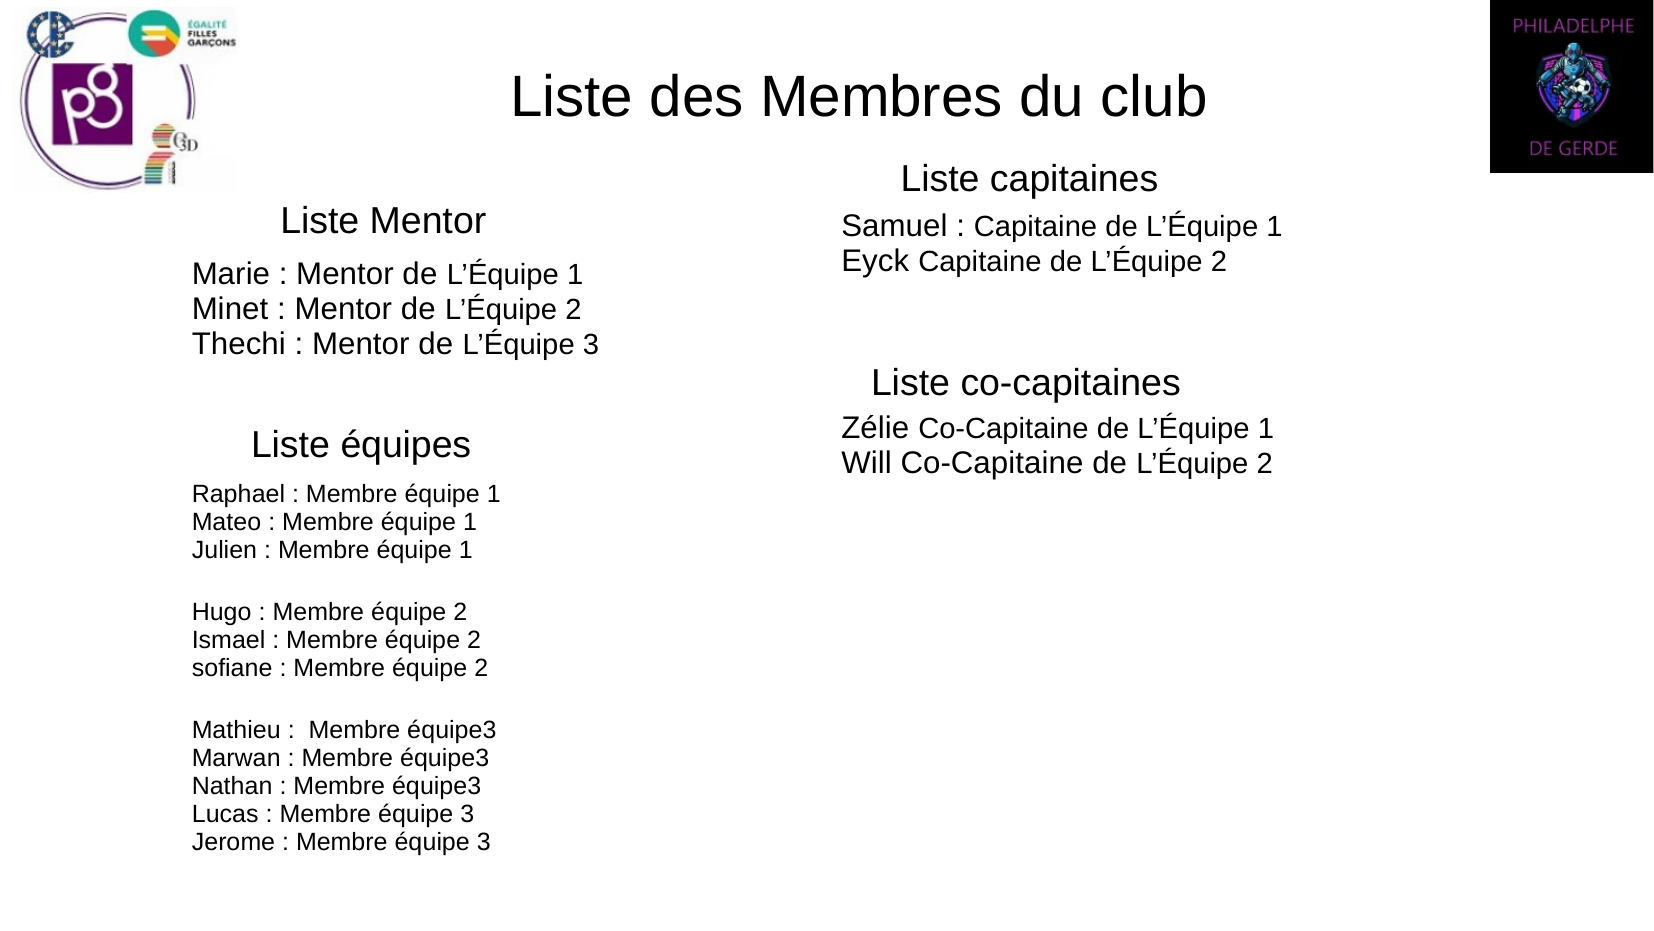

# Liste des Membres du club
Liste capitaines
Samuel : Capitaine de L’Équipe 1
Eyck Capitaine de L’Équipe 2
Liste Mentor
Marie : Mentor de L’Équipe 1
Minet : Mentor de L’Équipe 2
Thechi : Mentor de L’Équipe 3
Liste co-capitaines
Zélie Co-Capitaine de L’Équipe 1
Will Co-Capitaine de L’Équipe 2
Liste équipes
Raphael : Membre équipe 1
Mateo : Membre équipe 1
Julien : Membre équipe 1
Hugo : Membre équipe 2
Ismael : Membre équipe 2 sofiane : Membre équipe 2
Mathieu : Membre équipe3
Marwan : Membre équipe3
Nathan : Membre équipe3
Lucas : Membre équipe 3
Jerome : Membre équipe 3